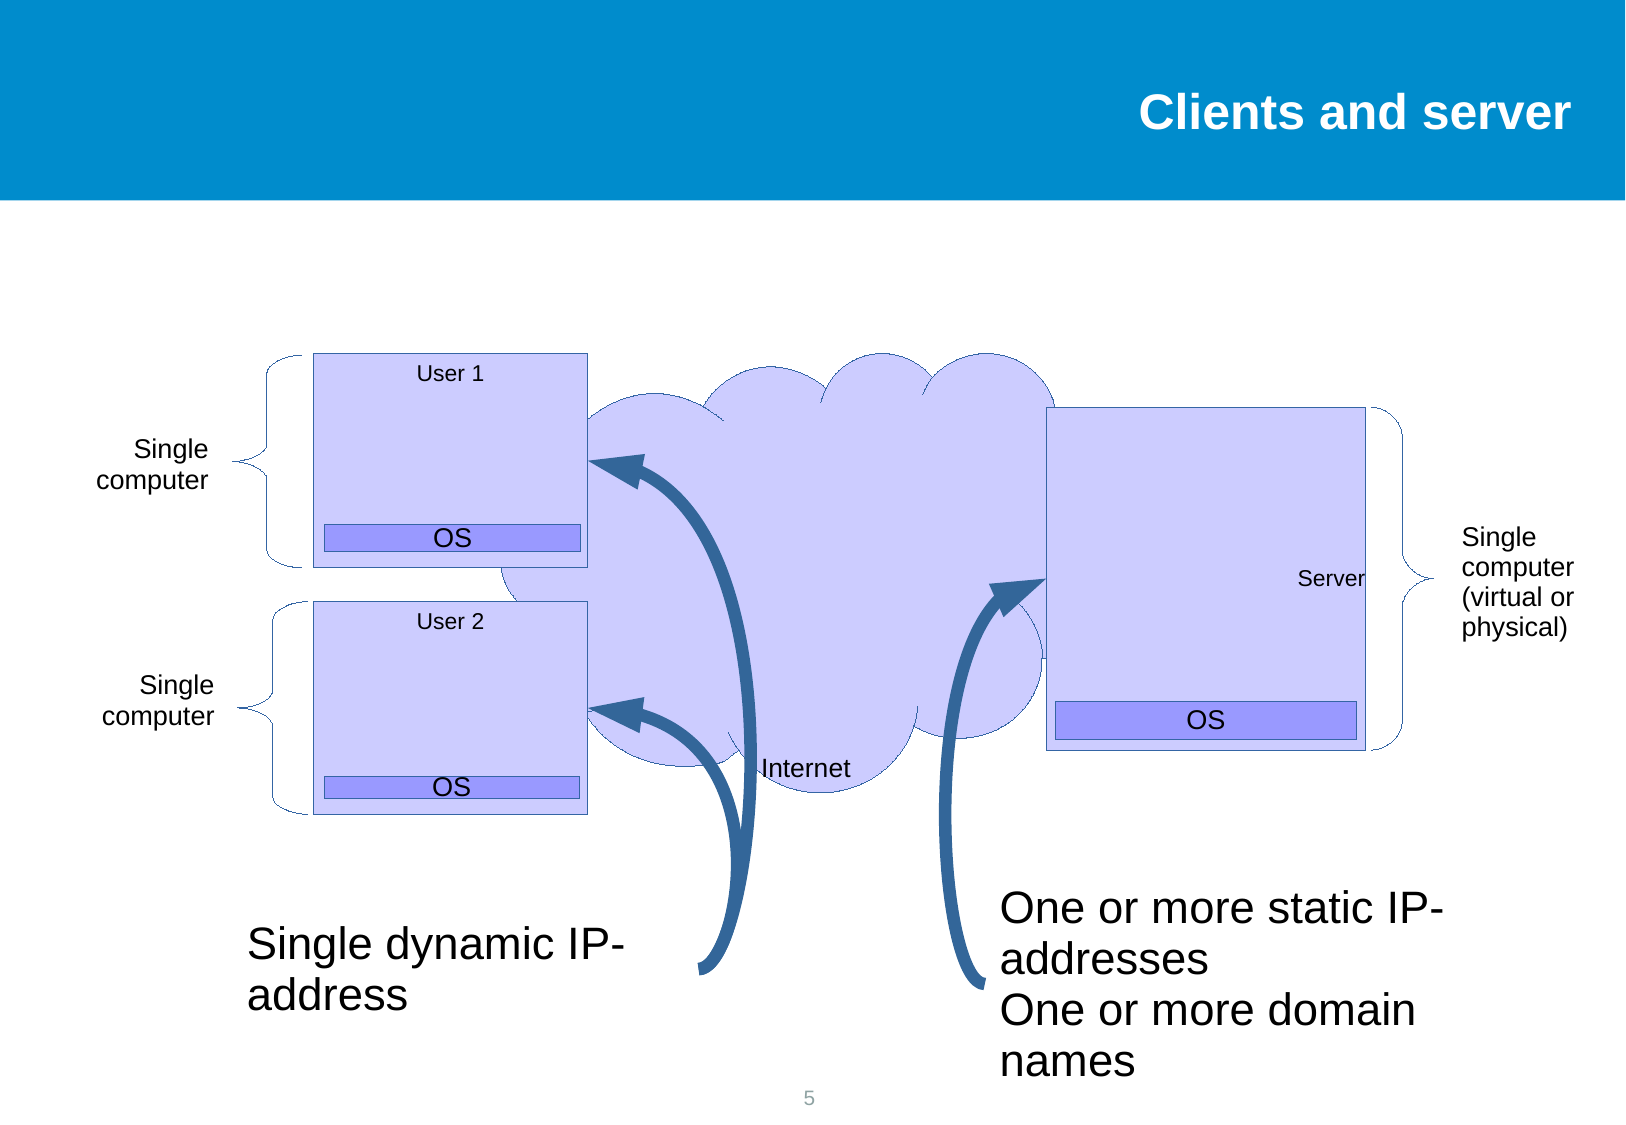

# Clients and server
User 1
Internet
Server
Single computer
Single computer
(virtual or physical)
OS
User 2
Single computer
OS
OS
One or more static IP-addresses
One or more domain names
Single dynamic IP-address